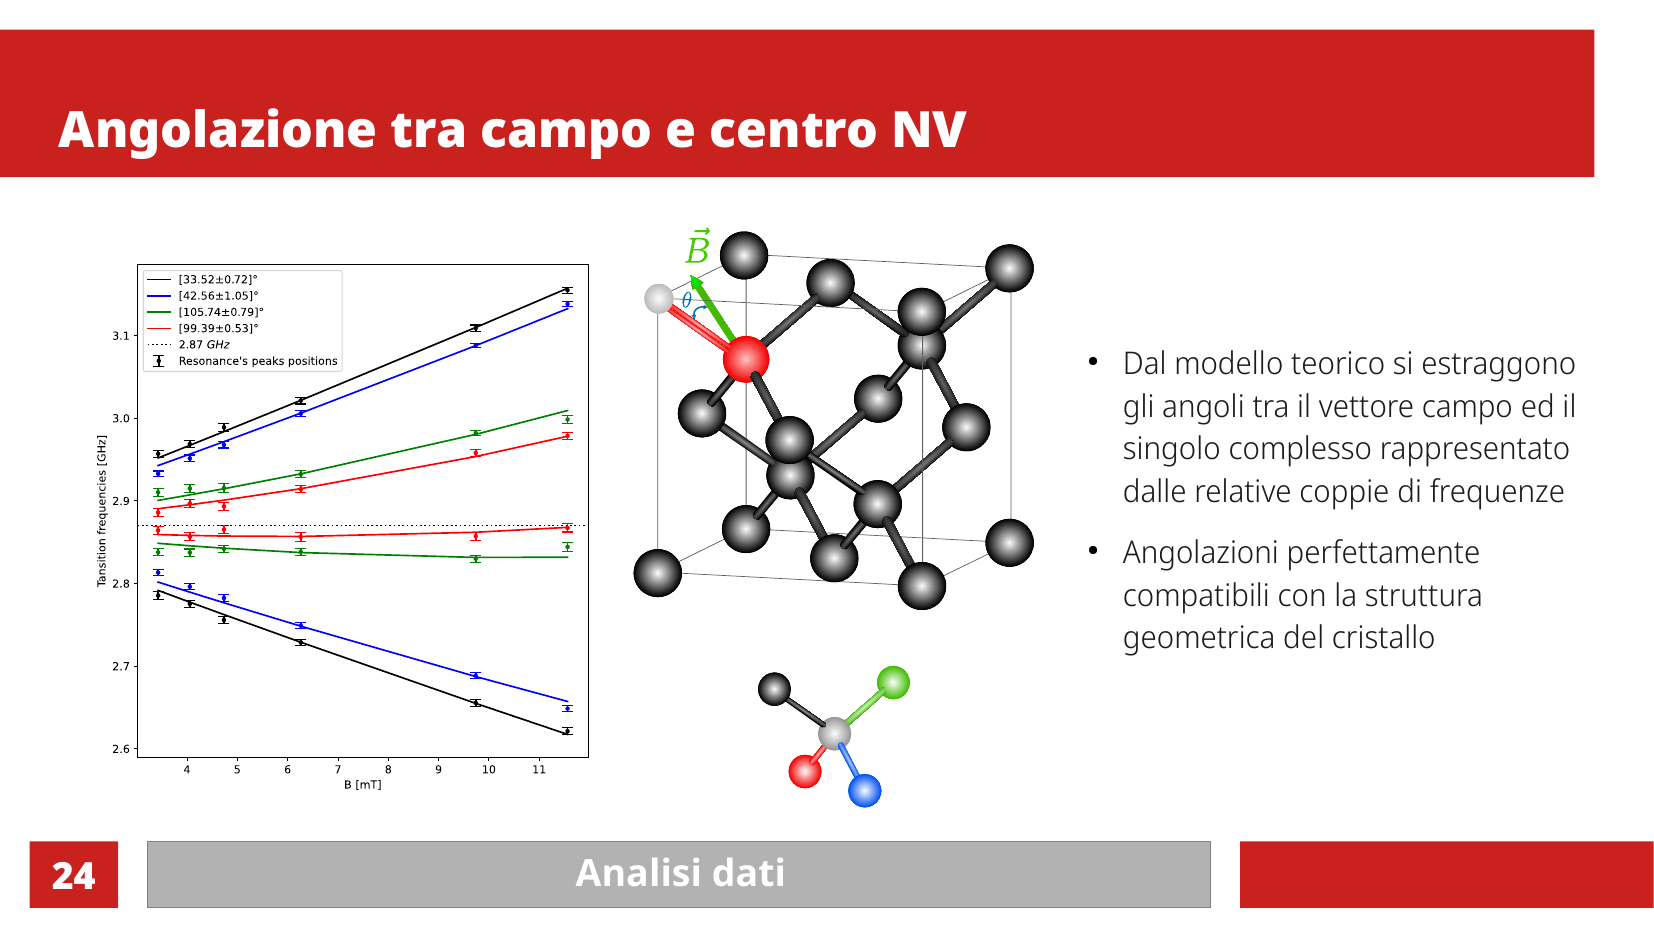

# Angolazione tra campo e centro NV
Dal modello teorico si estraggono gli angoli tra il vettore campo ed il singolo complesso rappresentato dalle relative coppie di frequenze
Angolazioni perfettamente compatibili con la struttura geometrica del cristallo
Analisi dati
24